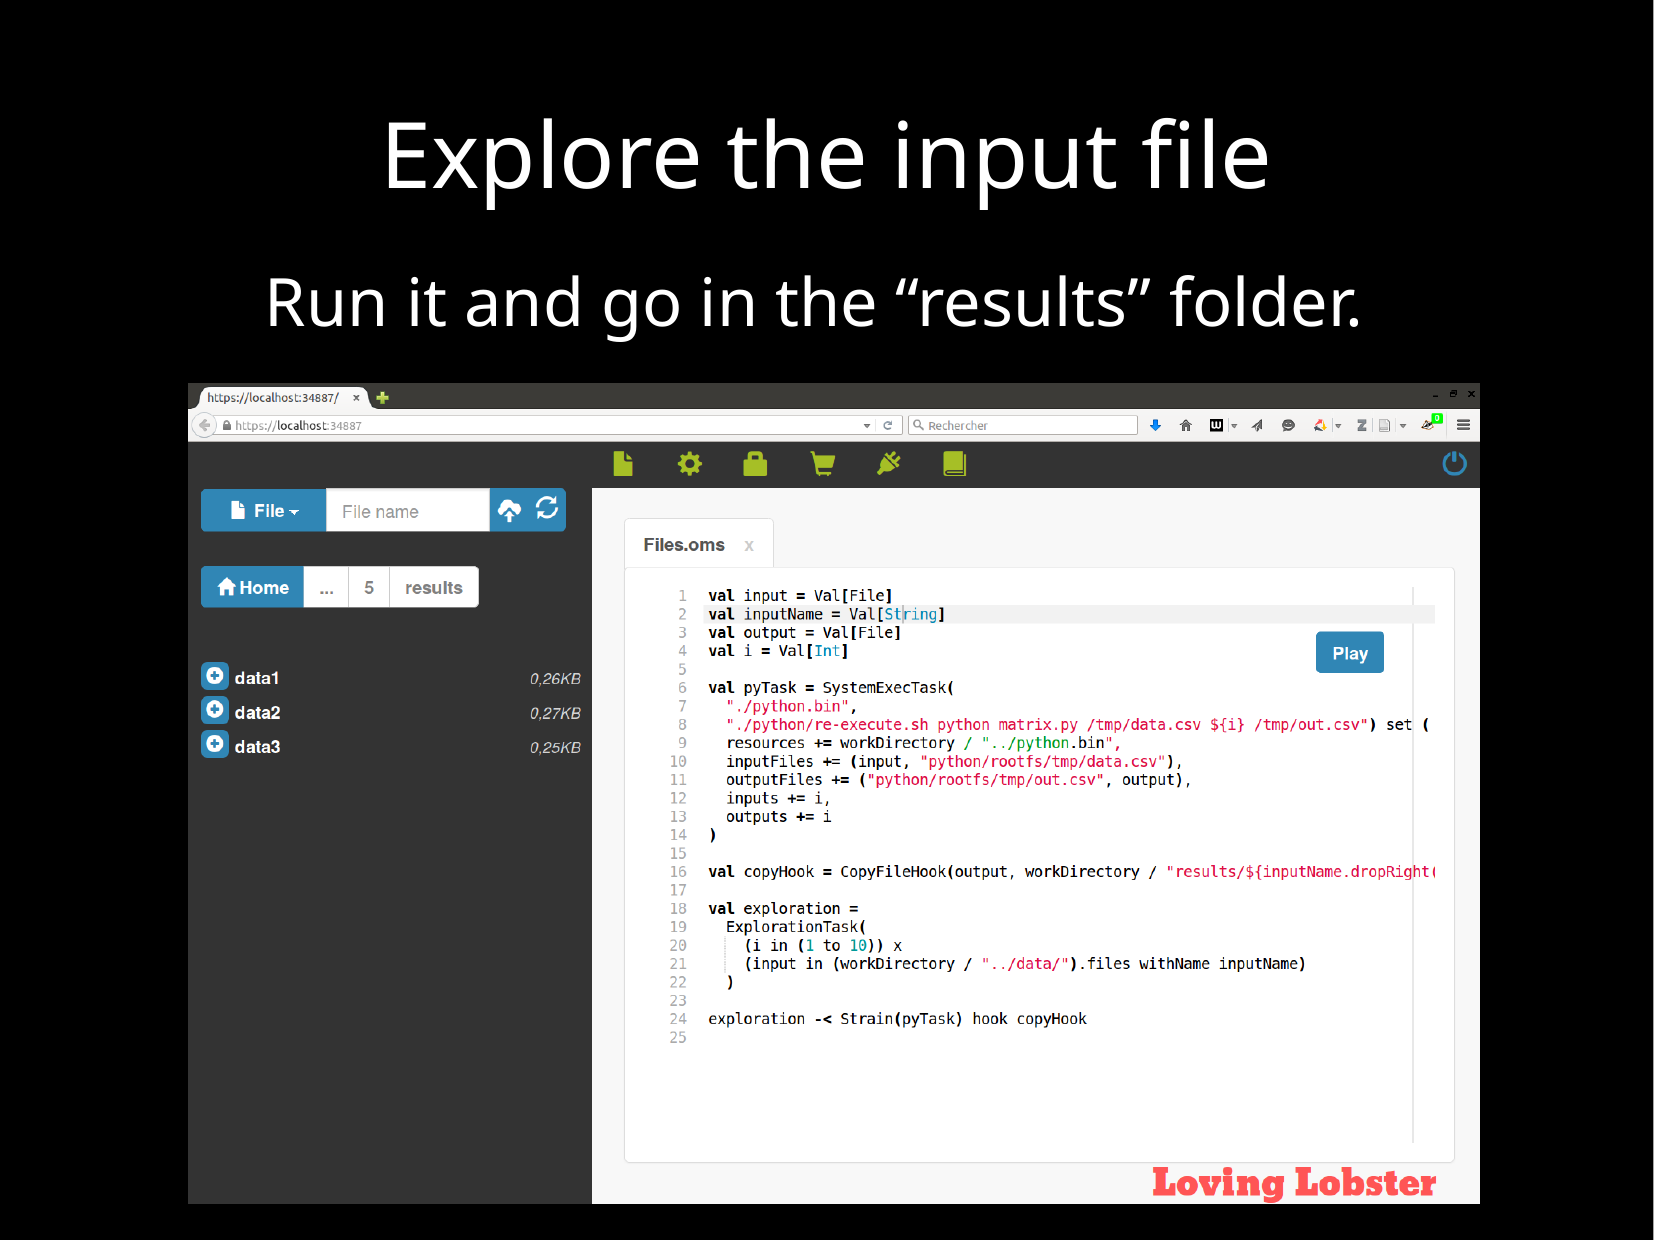

# Explore the input file
Run it and go in the “results” folder.